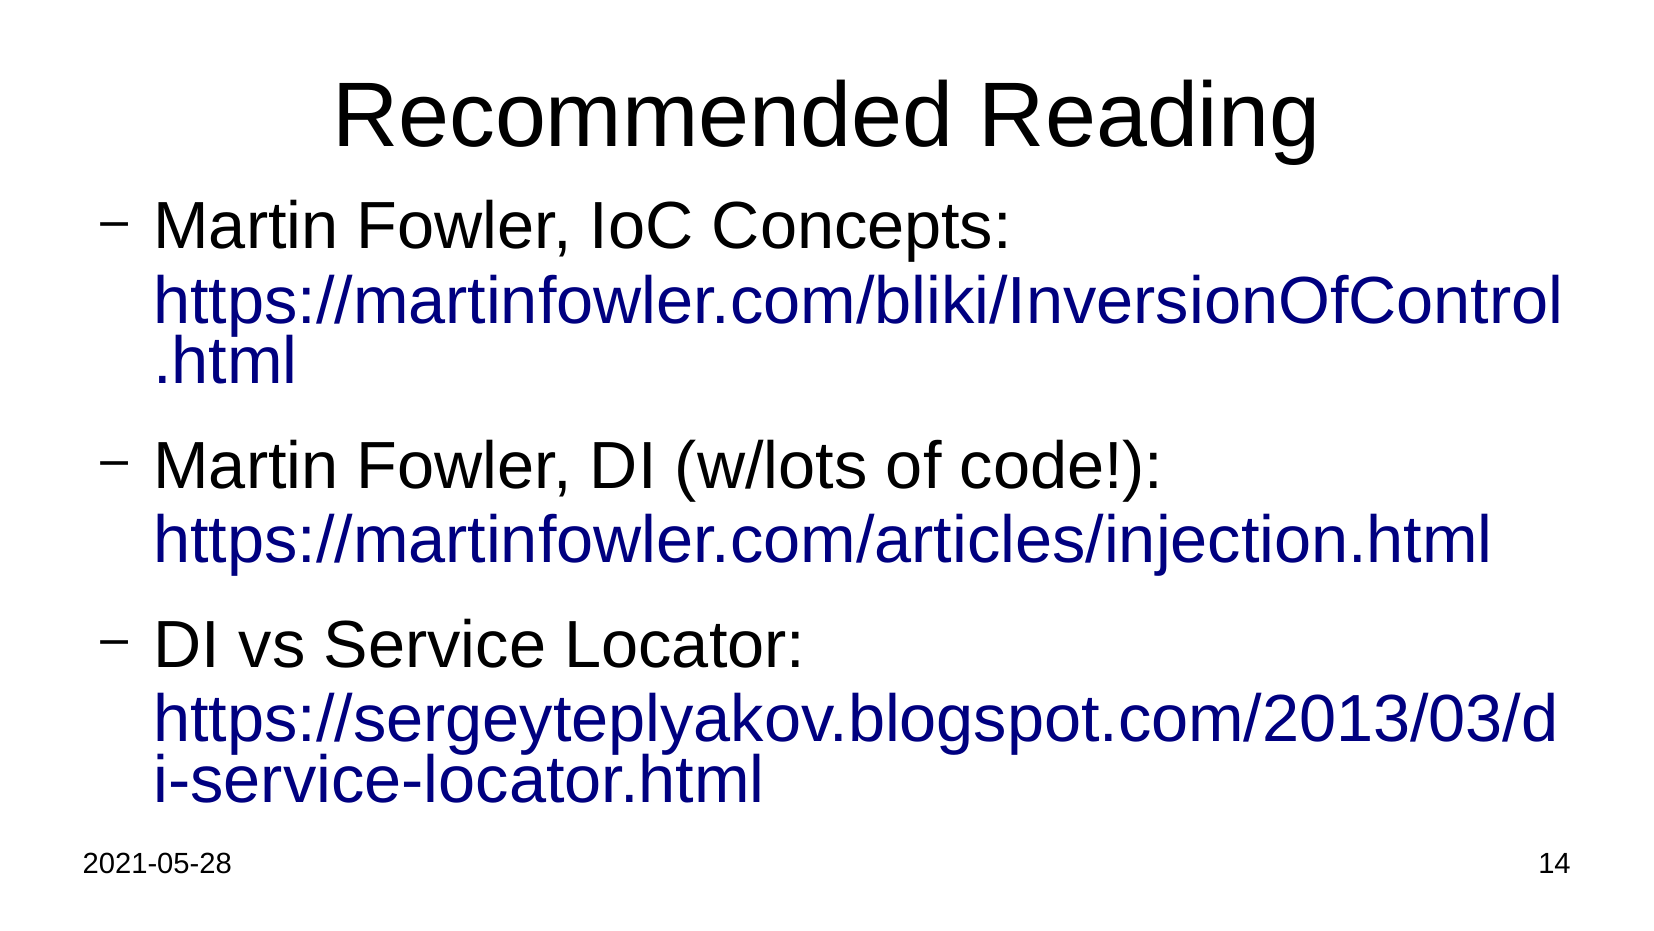

# Recommended Reading
Martin Fowler, IoC Concepts:https://martinfowler.com/bliki/InversionOfControl.html
Martin Fowler, DI (w/lots of code!):https://martinfowler.com/articles/injection.html
DI vs Service Locator: https://sergeyteplyakov.blogspot.com/2013/03/di-service-locator.html
2021-05-28
14